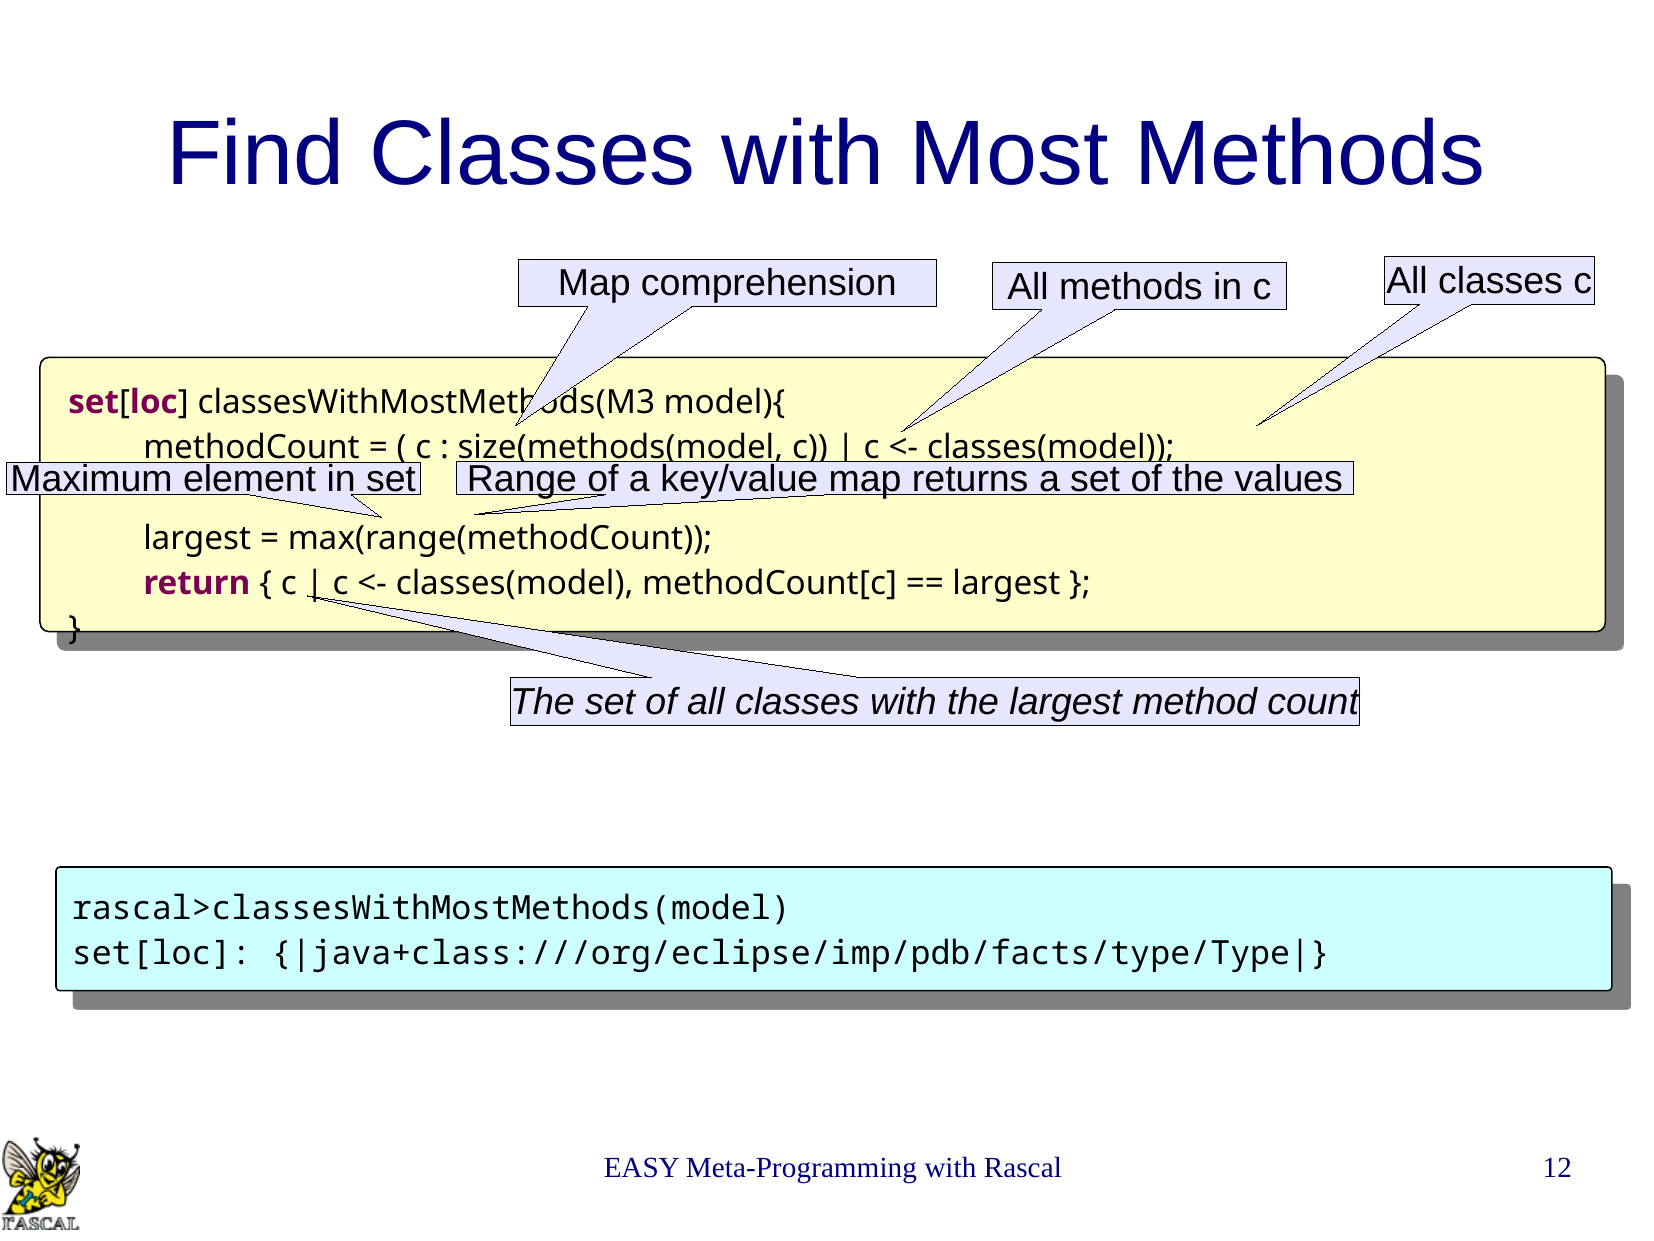

# Find Classes with Most Methods
All classes c
Map comprehension
All methods in c
set[loc] classesWithMostMethods(M3 model){
	methodCount = ( c : size(methods(model, c)) | c <- classes(model));
	largest = max(range(methodCount));
	return { c | c <- classes(model), methodCount[c] == largest };
}
Range of a key/value map returns a set of the values
Maximum element in set
The set of all classes with the largest method count
rascal>classesWithMostMethods(model)
set[loc]: {|java+class:///org/eclipse/imp/pdb/facts/type/Type|}
12